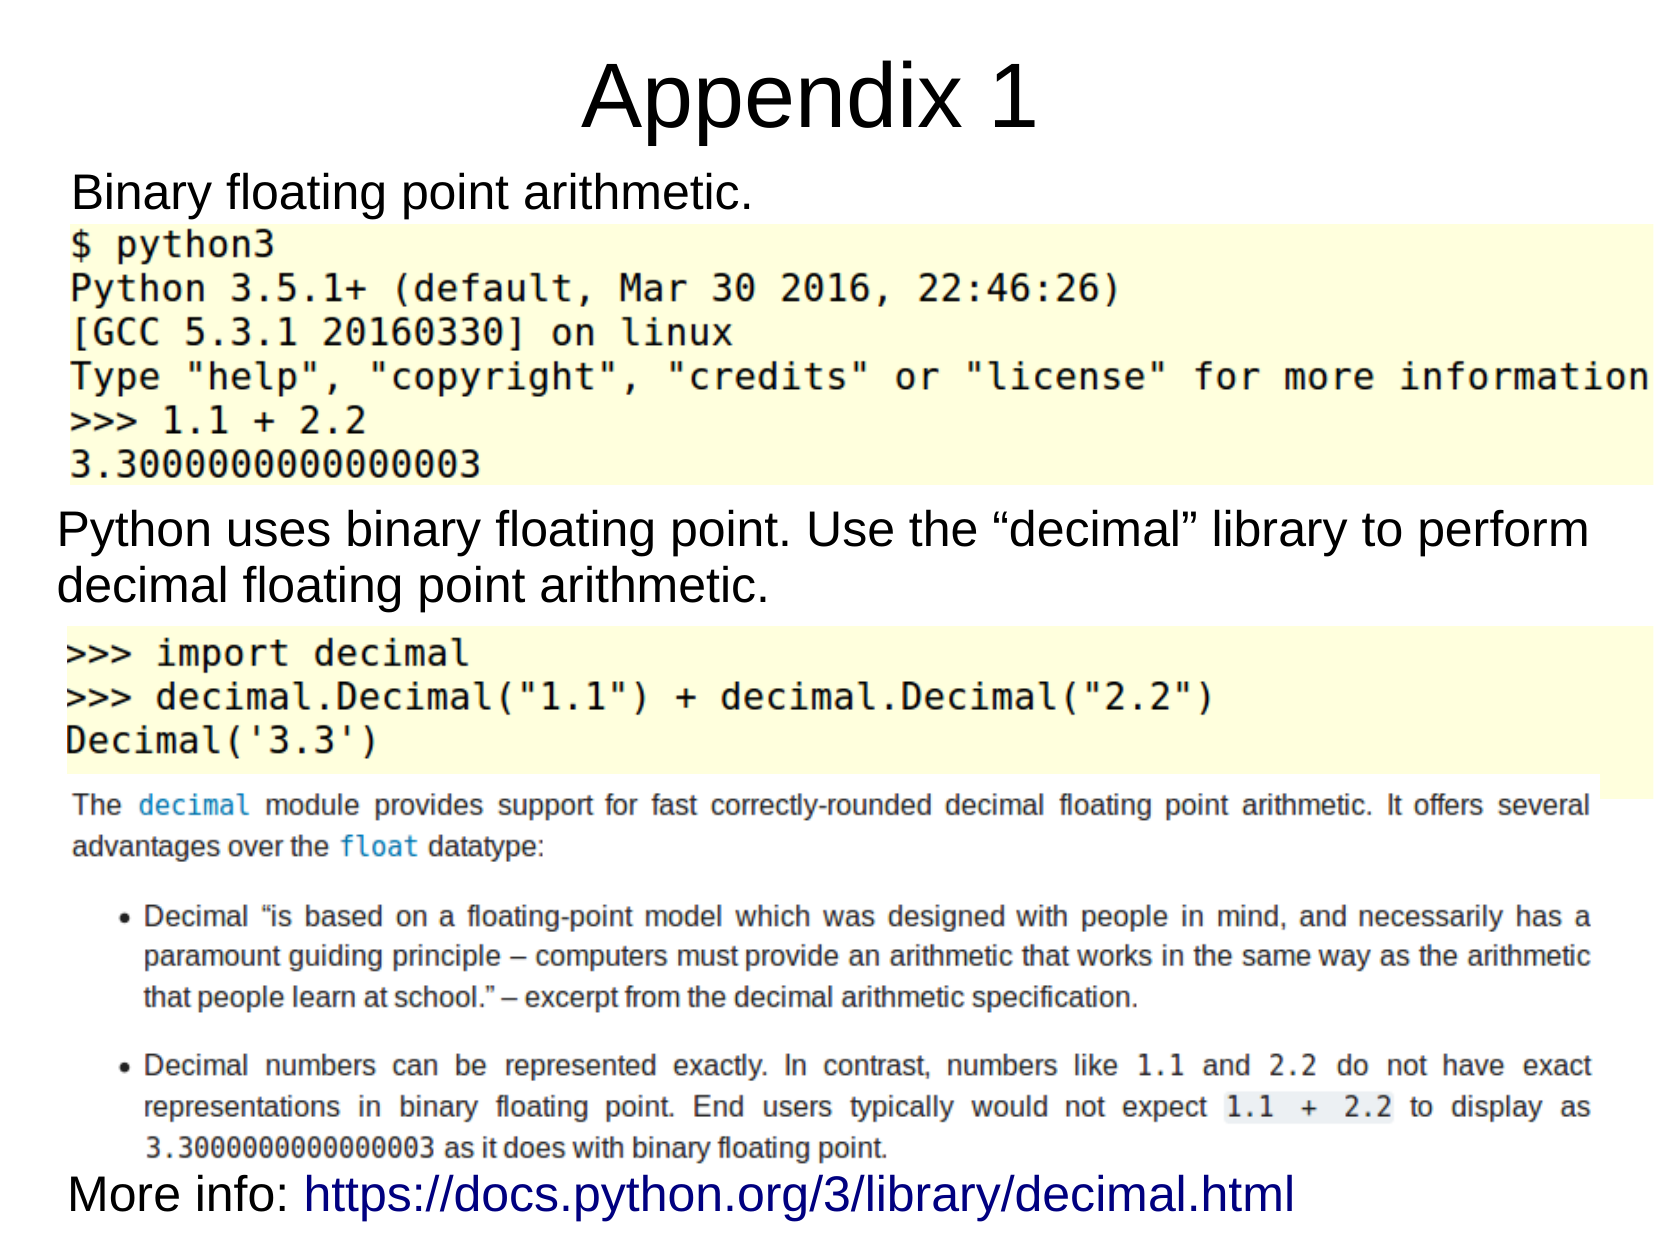

# Appendix 1
Binary floating point arithmetic.
Python uses binary floating point. Use the “decimal” library to perform decimal floating point arithmetic.
More info: https://docs.python.org/3/library/decimal.html